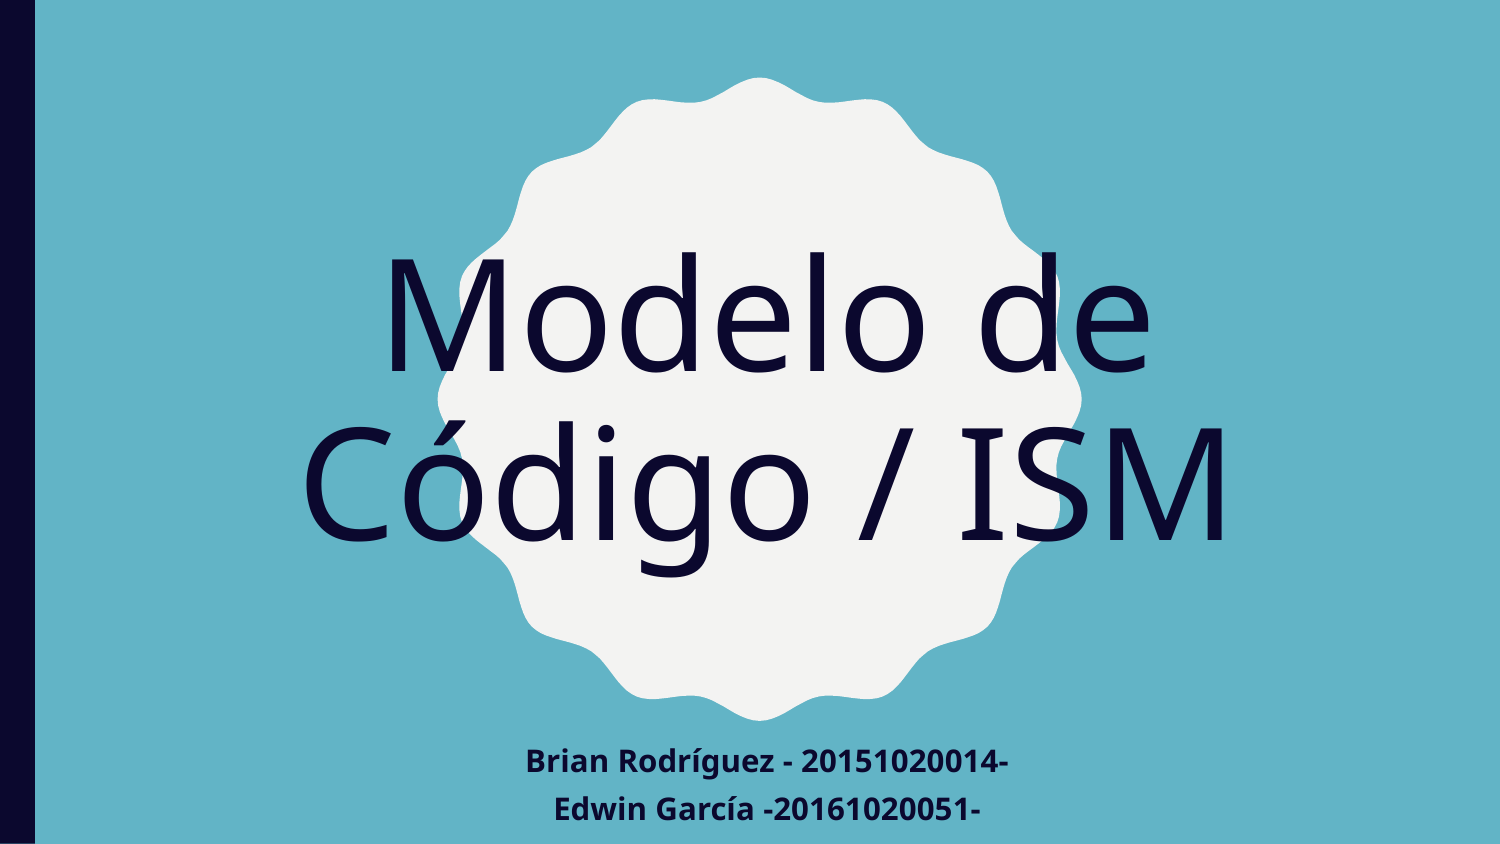

# Modelo de Código / ISM
Brian Rodríguez - 20151020014-
Edwin García -20161020051-